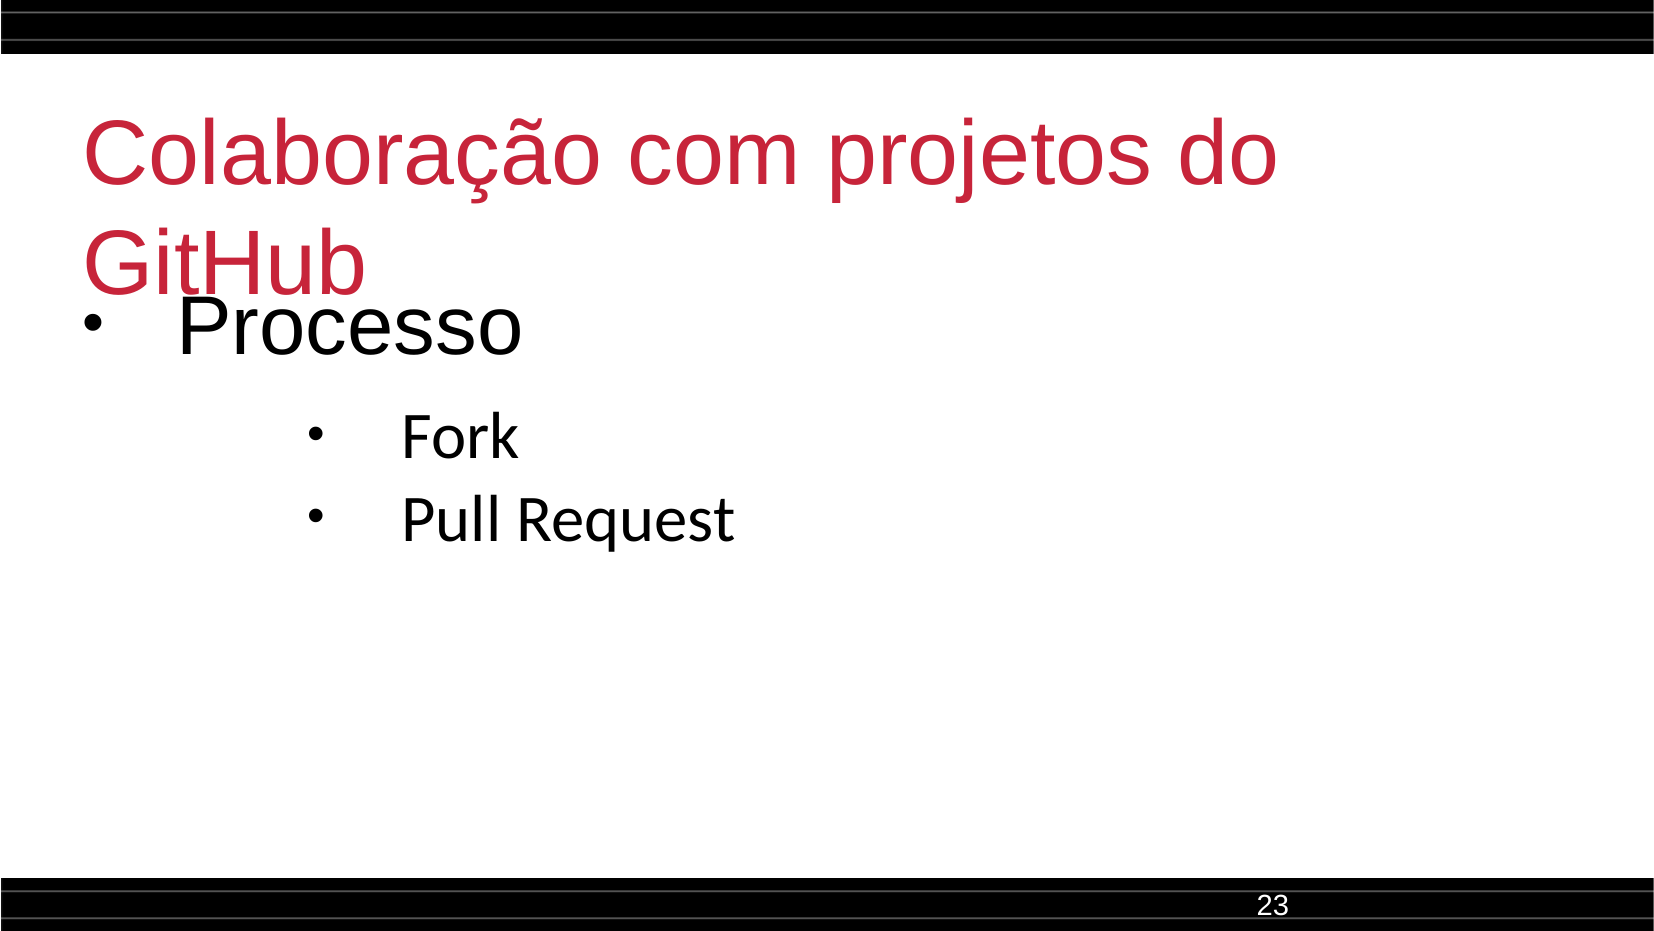

# Colaboração com projetos do GitHub
Processo
Fork
Pull Request